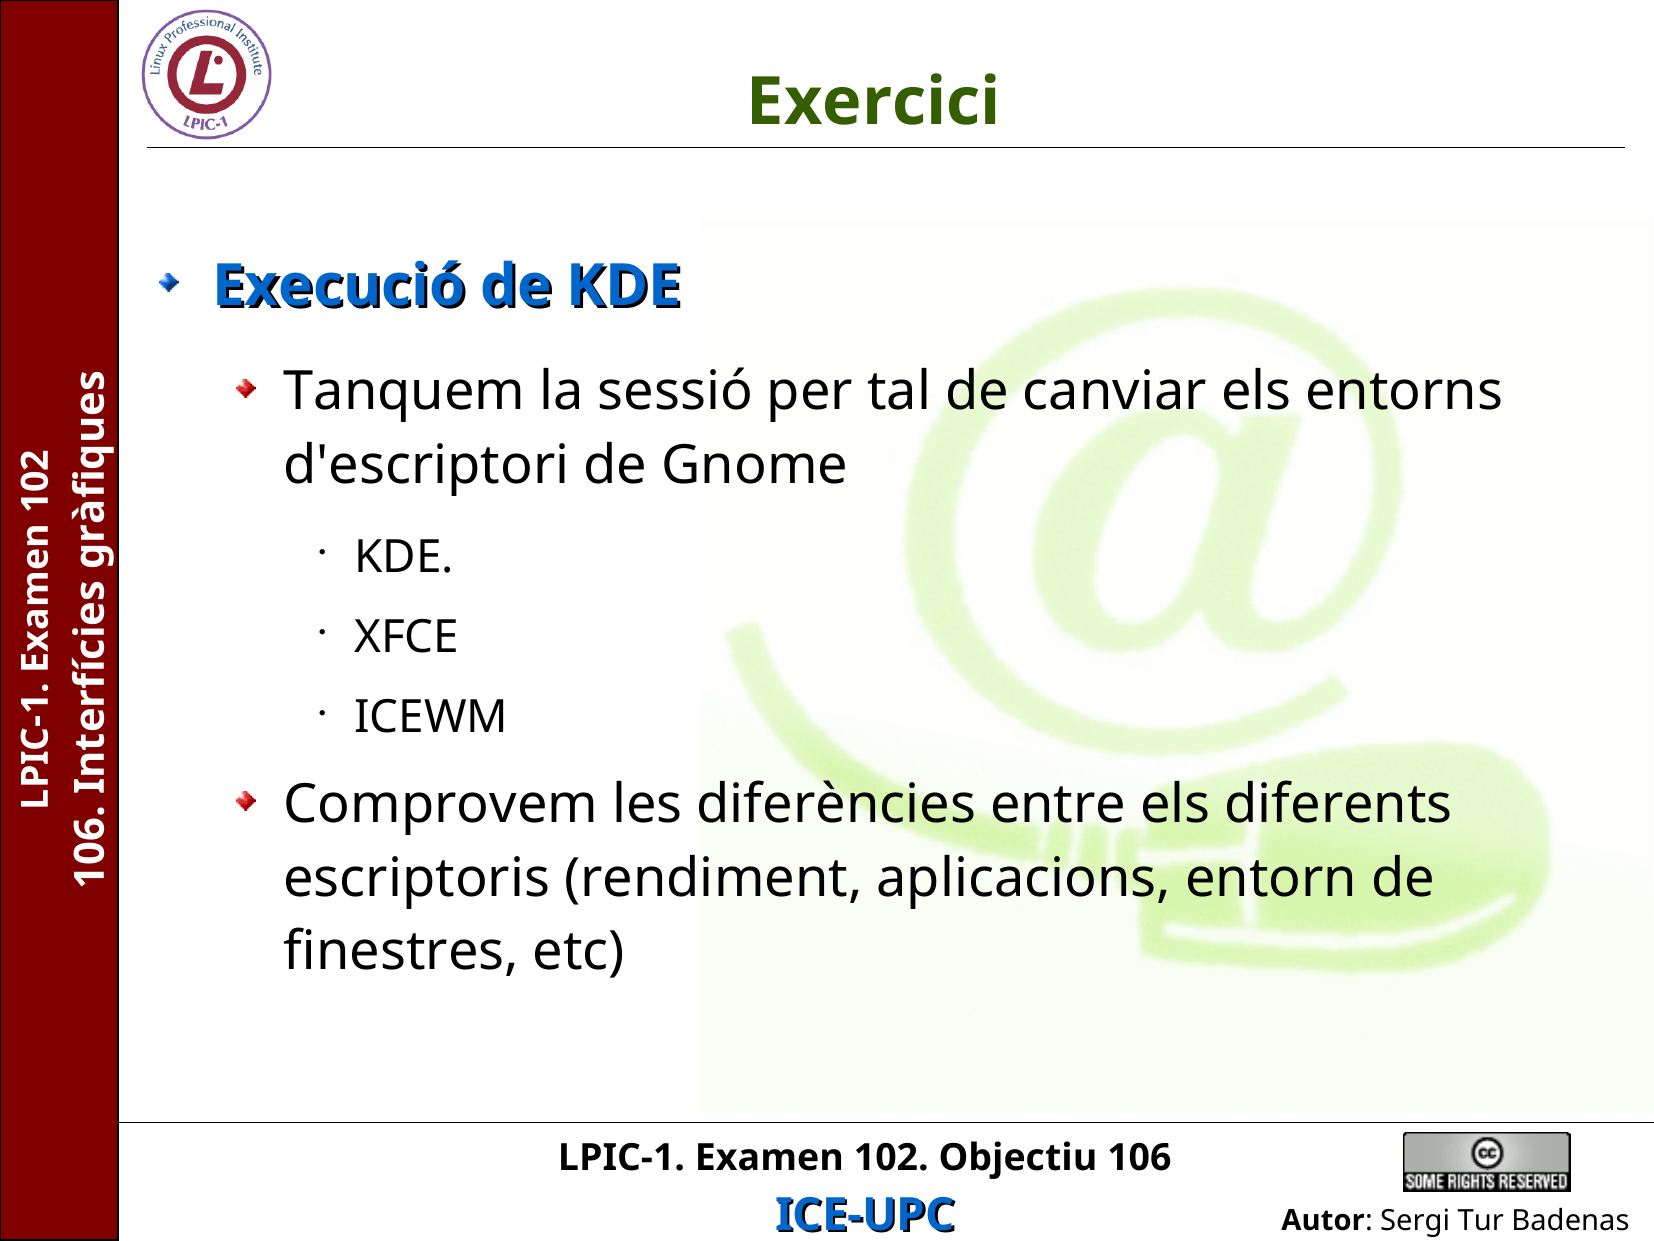

# Exercici
Execució de KDE
Tanquem la sessió per tal de canviar els entorns d'escriptori de Gnome
KDE.
XFCE
ICEWM
Comprovem les diferències entre els diferents escriptoris (rendiment, aplicacions, entorn de finestres, etc)